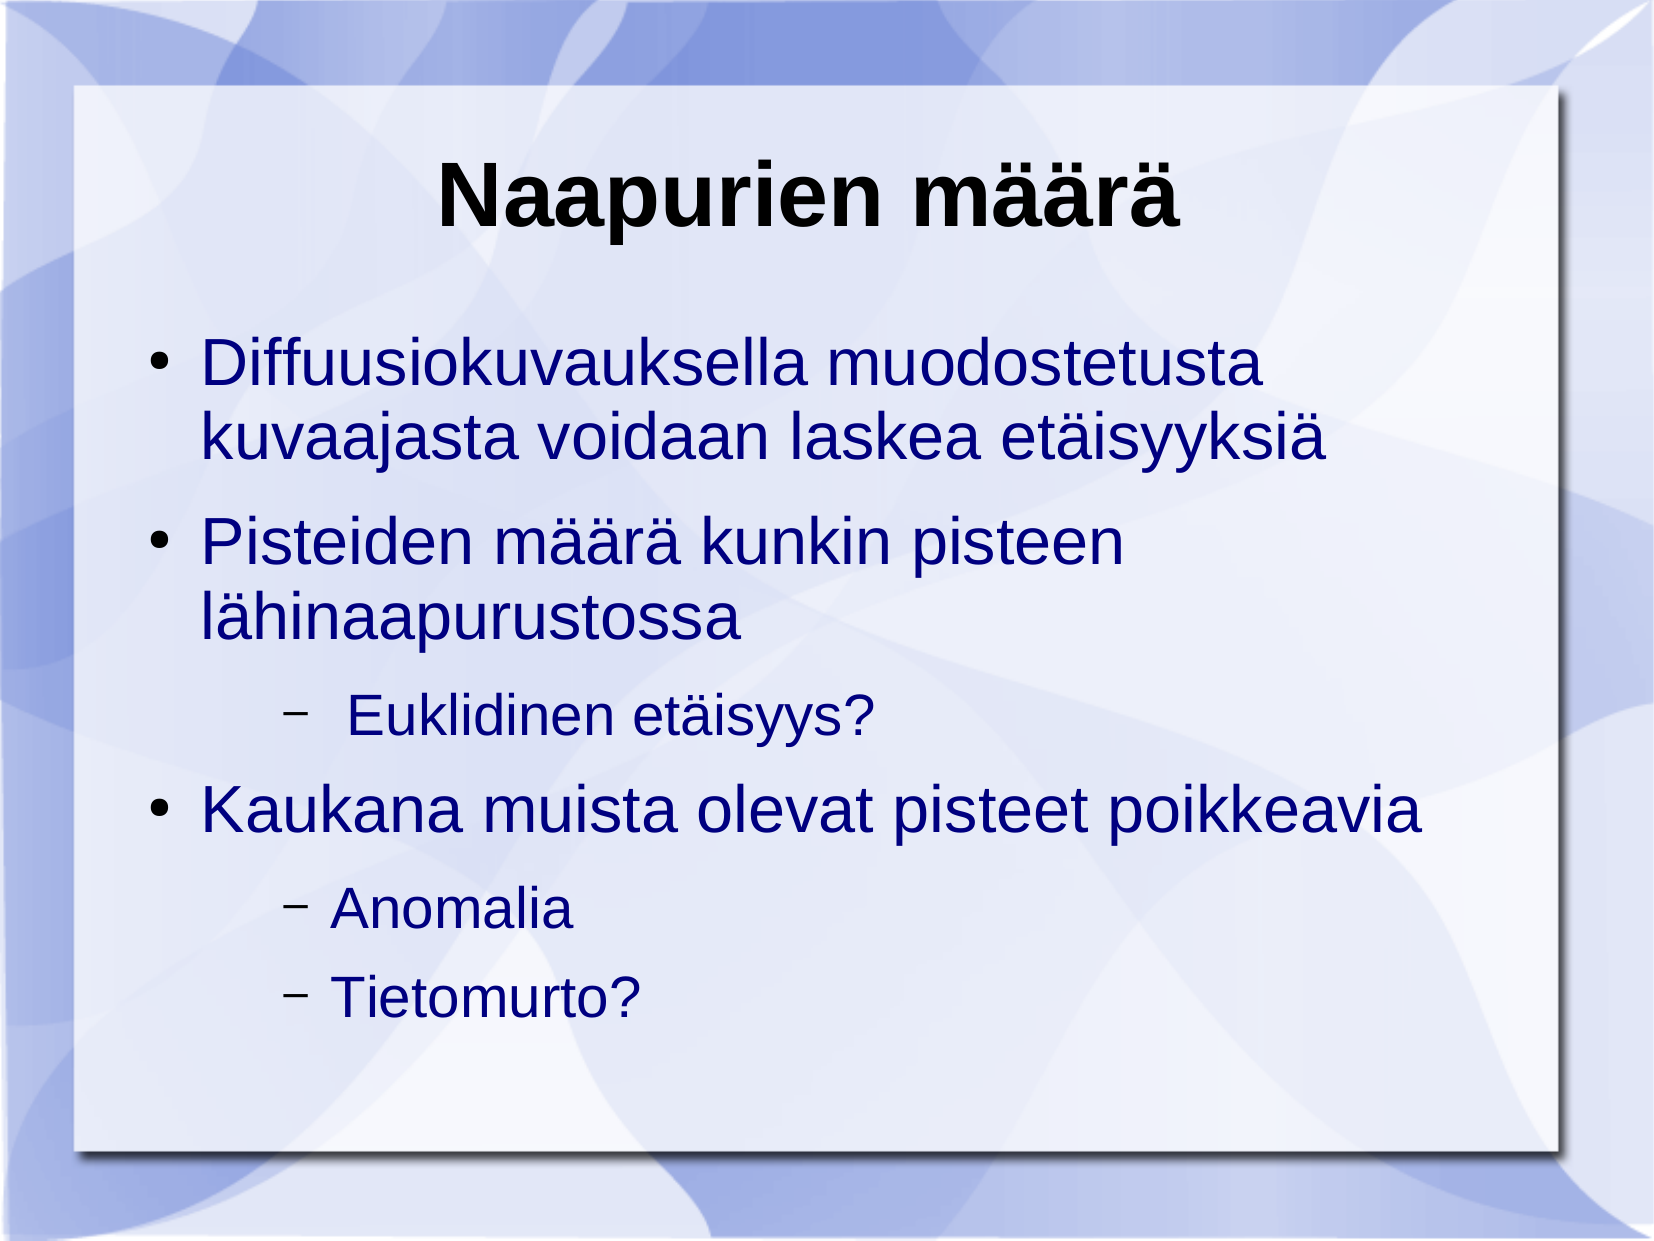

# Naapurien määrä
Diffuusiokuvauksella muodostetusta kuvaajasta voidaan laskea etäisyyksiä
Pisteiden määrä kunkin pisteen lähinaapurustossa
 Euklidinen etäisyys?
Kaukana muista olevat pisteet poikkeavia
Anomalia
Tietomurto?